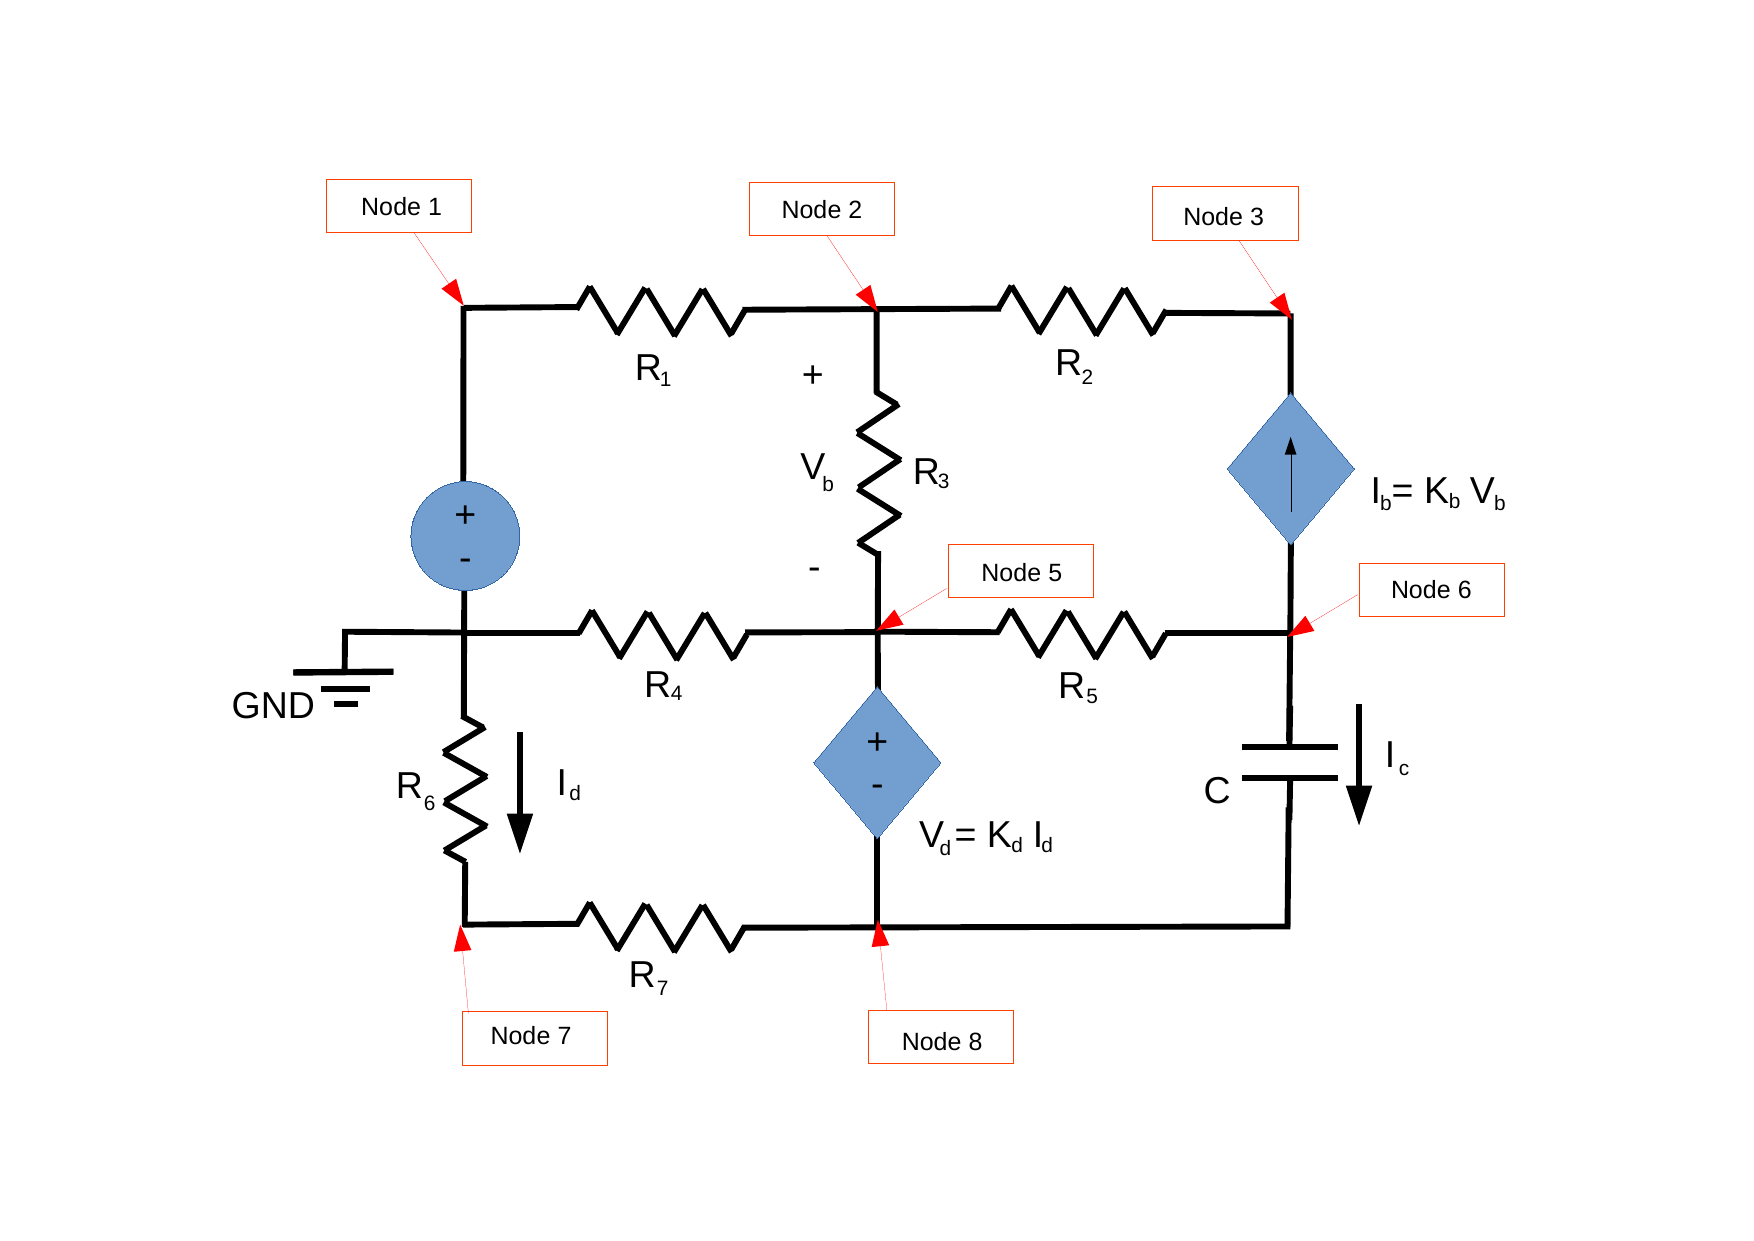

Node 1
Node 2
Node 3
R
R
+
2
1
V
R
3
I = K V
b
+
-
b
b
b
-
Node 5
Node 6
R
R
4
GND
5
+
-
I
c
I
R
C
d
6
V = K I
d
d
d
R
7
Node 7
Node 8